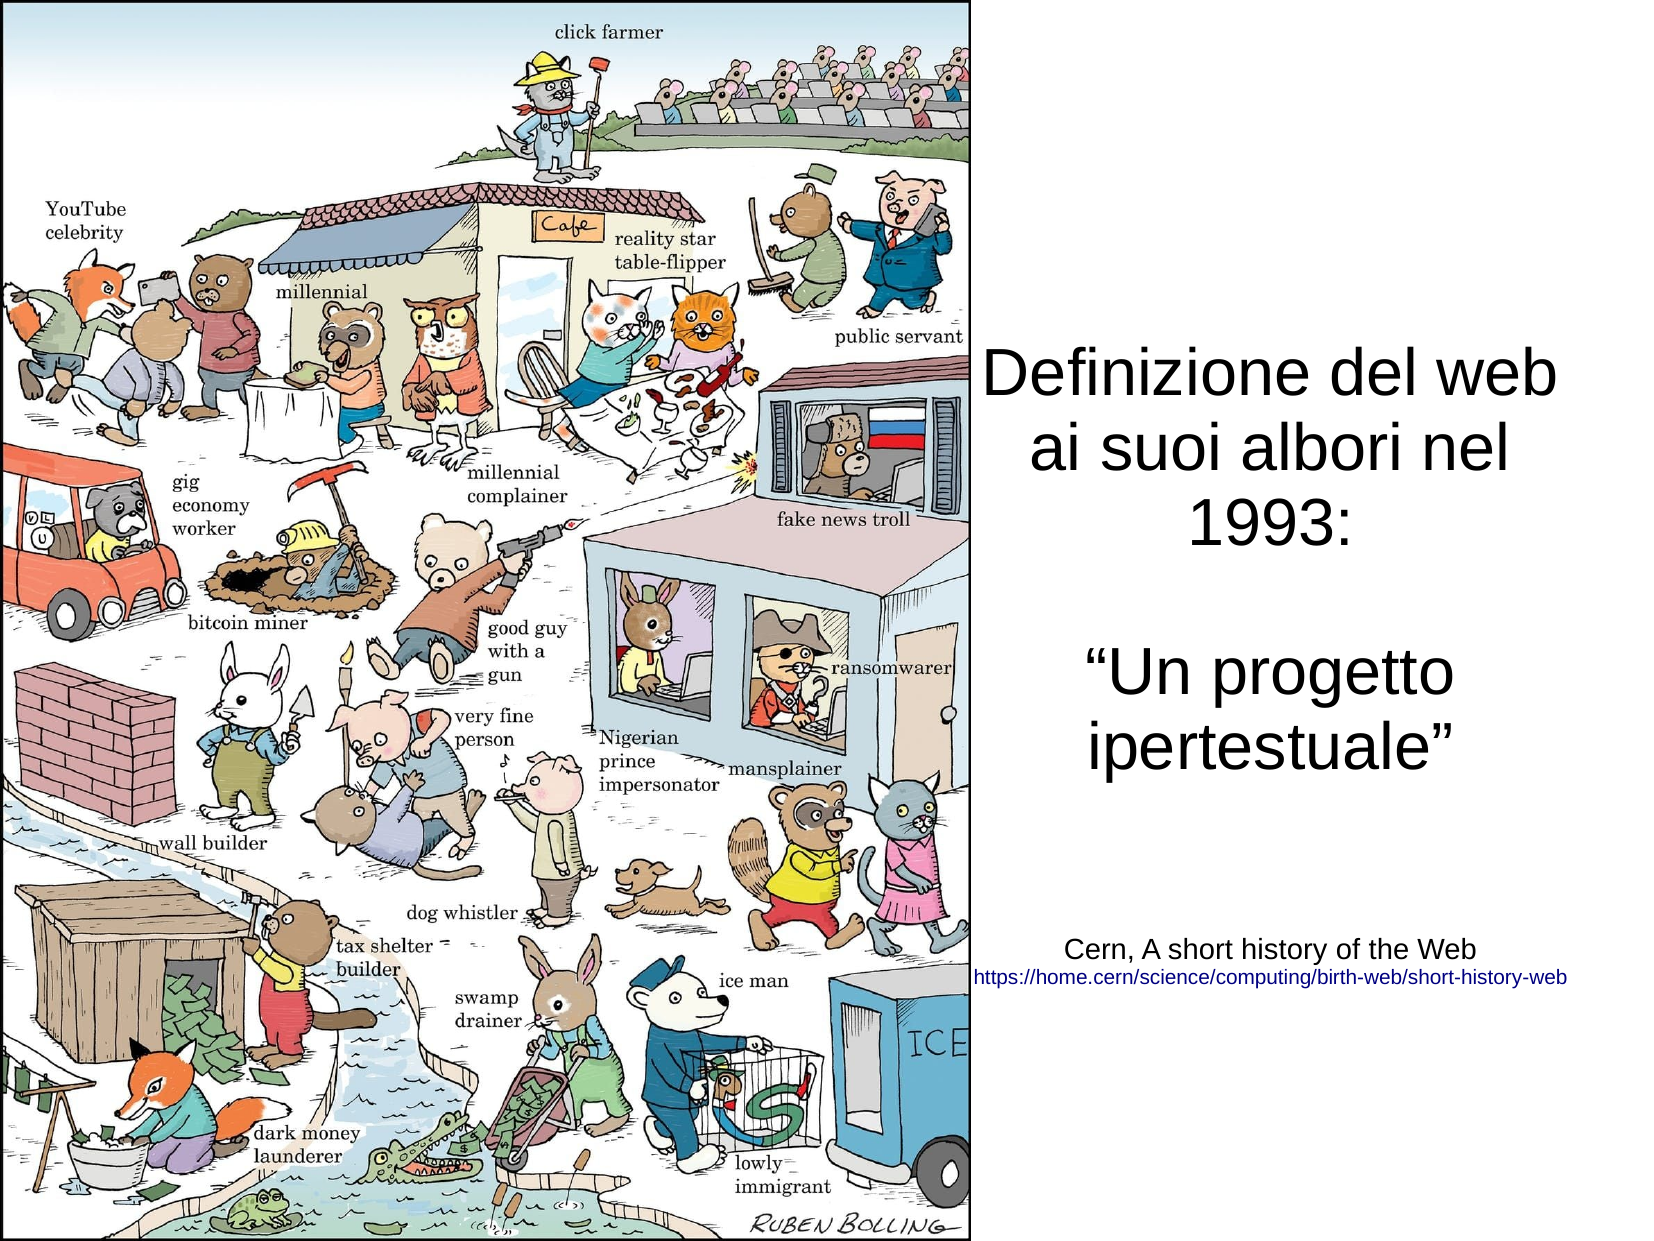

# Definizione del web ai suoi albori nel 1993:
“Un progetto ipertestuale”
Cern, A short history of the Web
https://home.cern/science/computing/birth-web/short-history-web